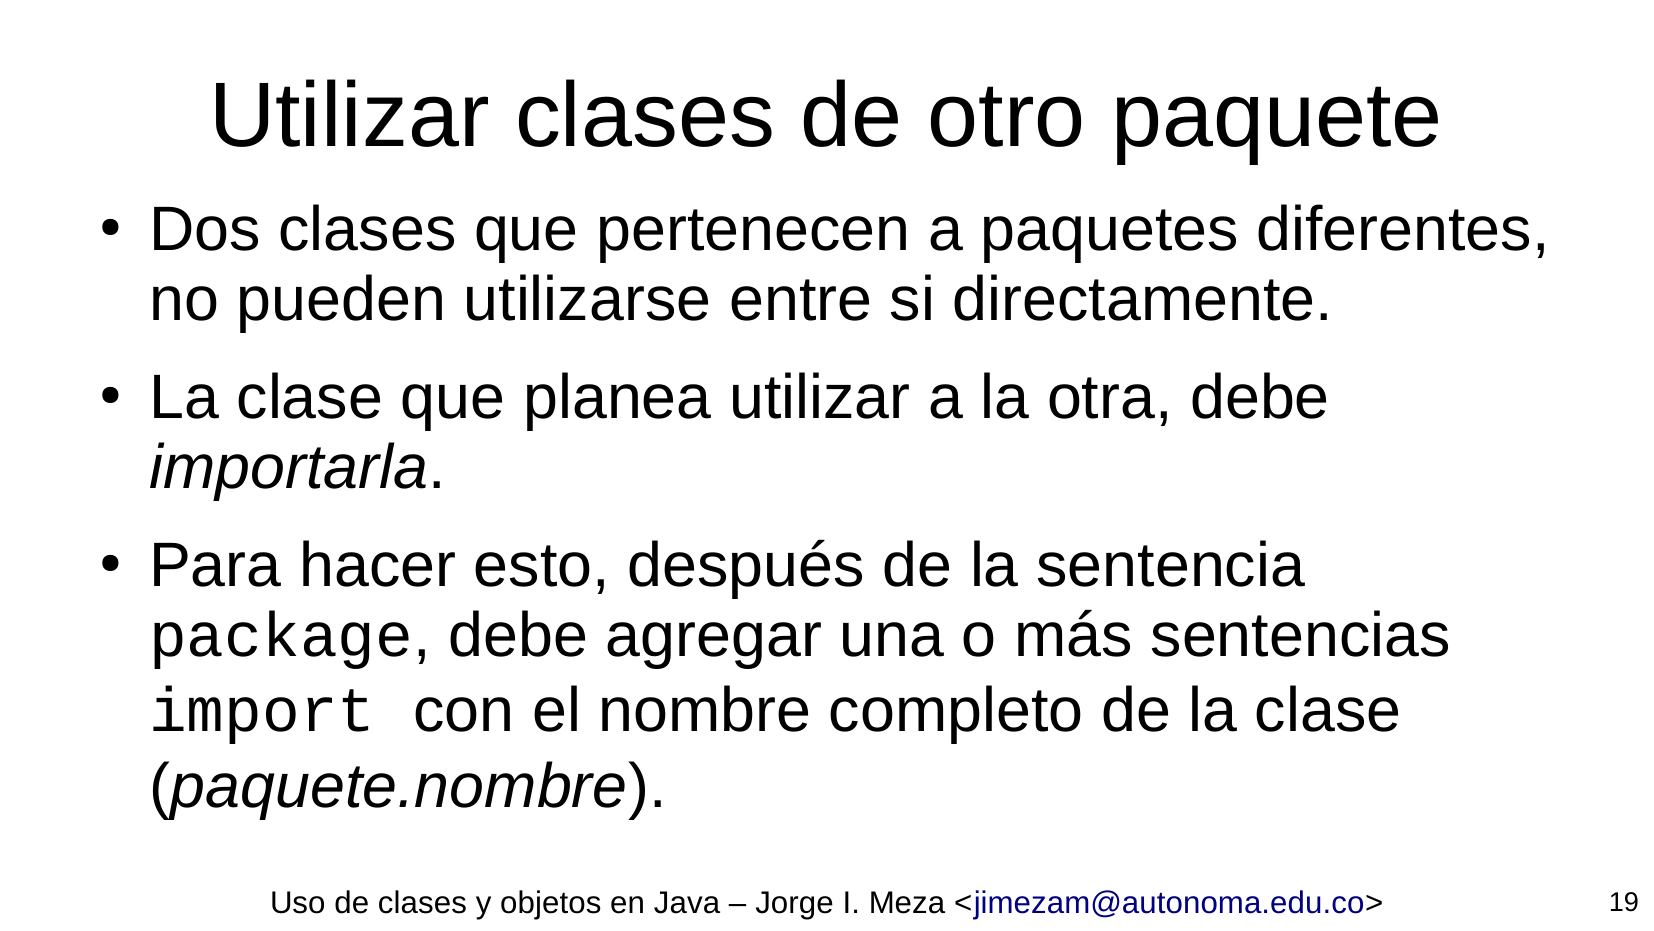

# Utilizar clases de otro paquete
Dos clases que pertenecen a paquetes diferentes, no pueden utilizarse entre si directamente.
La clase que planea utilizar a la otra, debe importarla.
Para hacer esto, después de la sentencia package, debe agregar una o más sentencias import con el nombre completo de la clase (paquete.nombre).